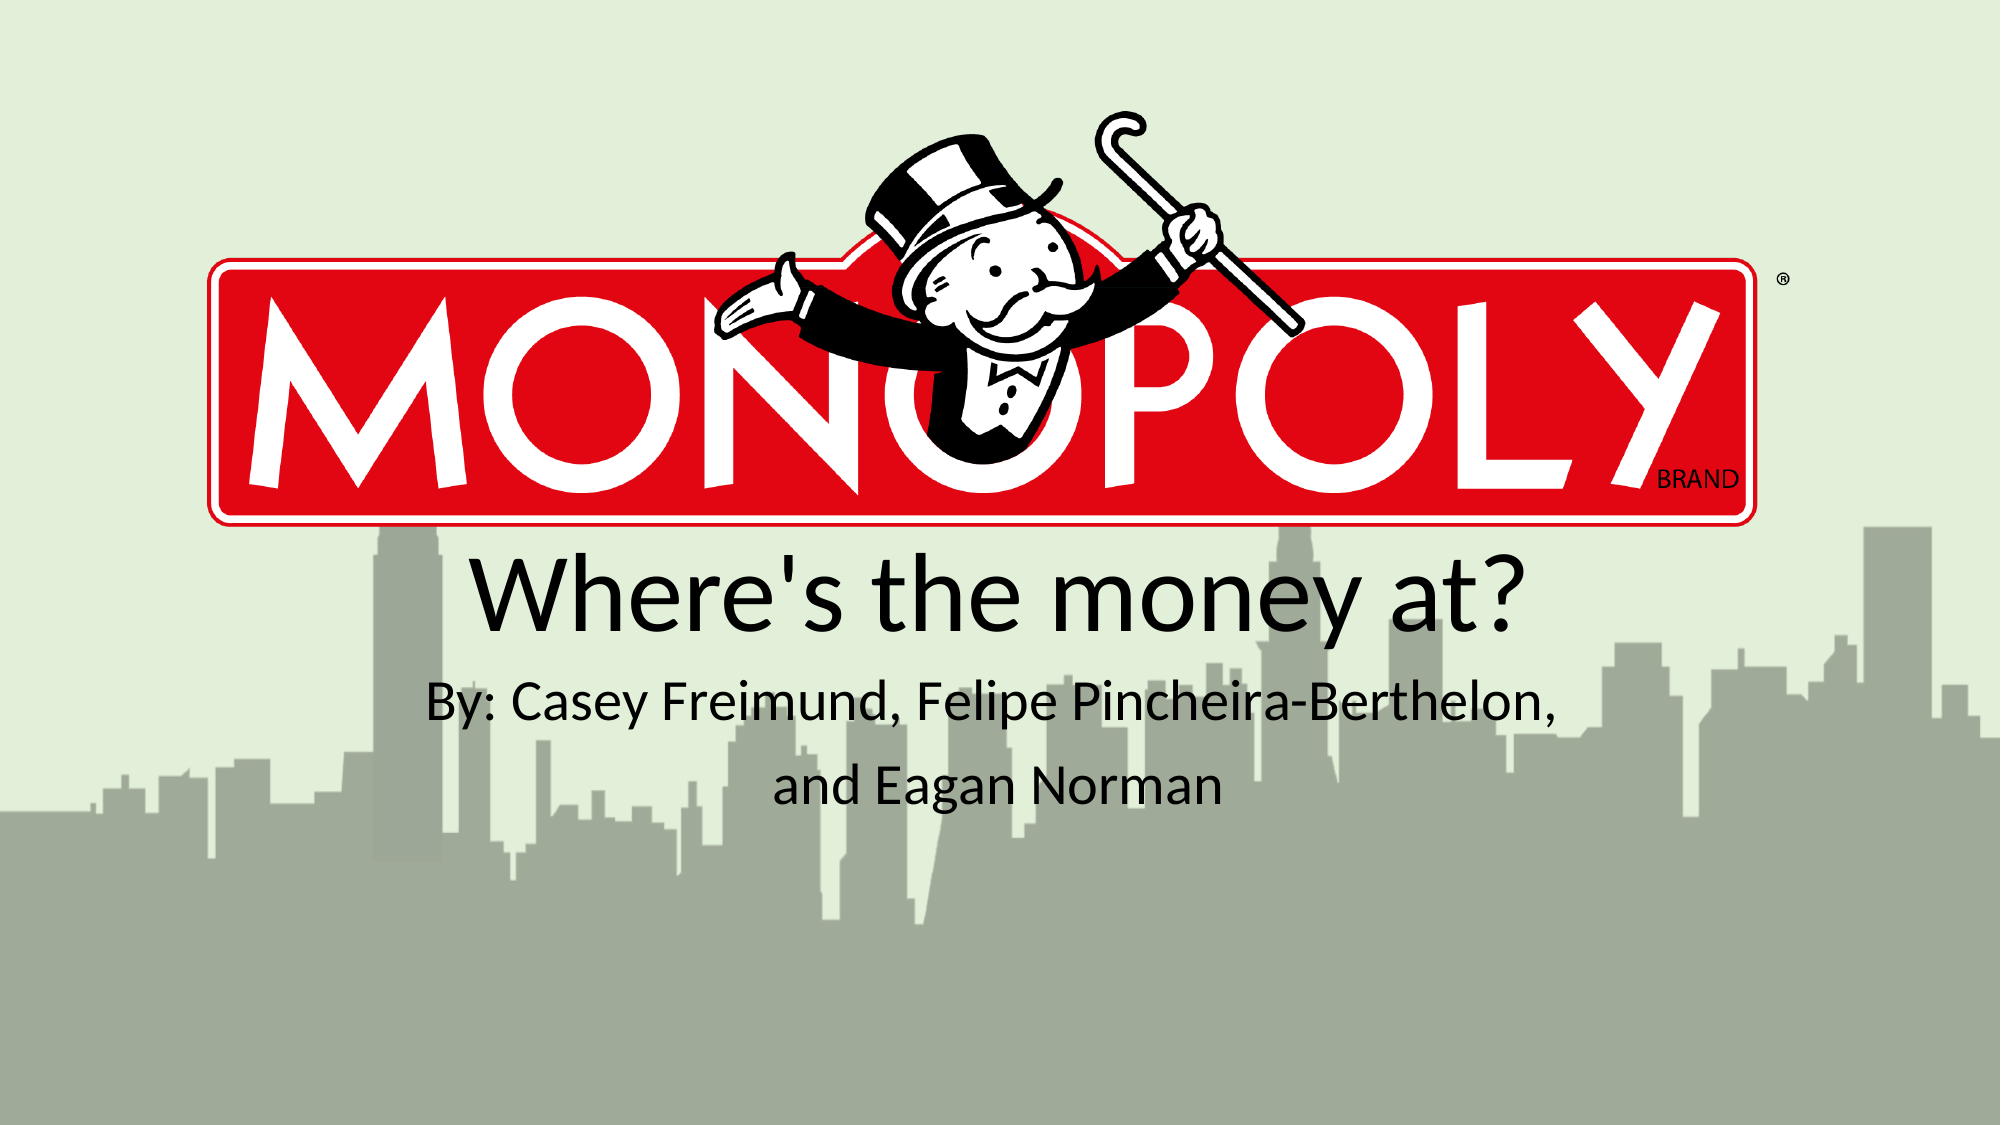

# Where's the money at?
By: Casey Freimund, Felipe Pincheira-Berthelon,
and Eagan Norman